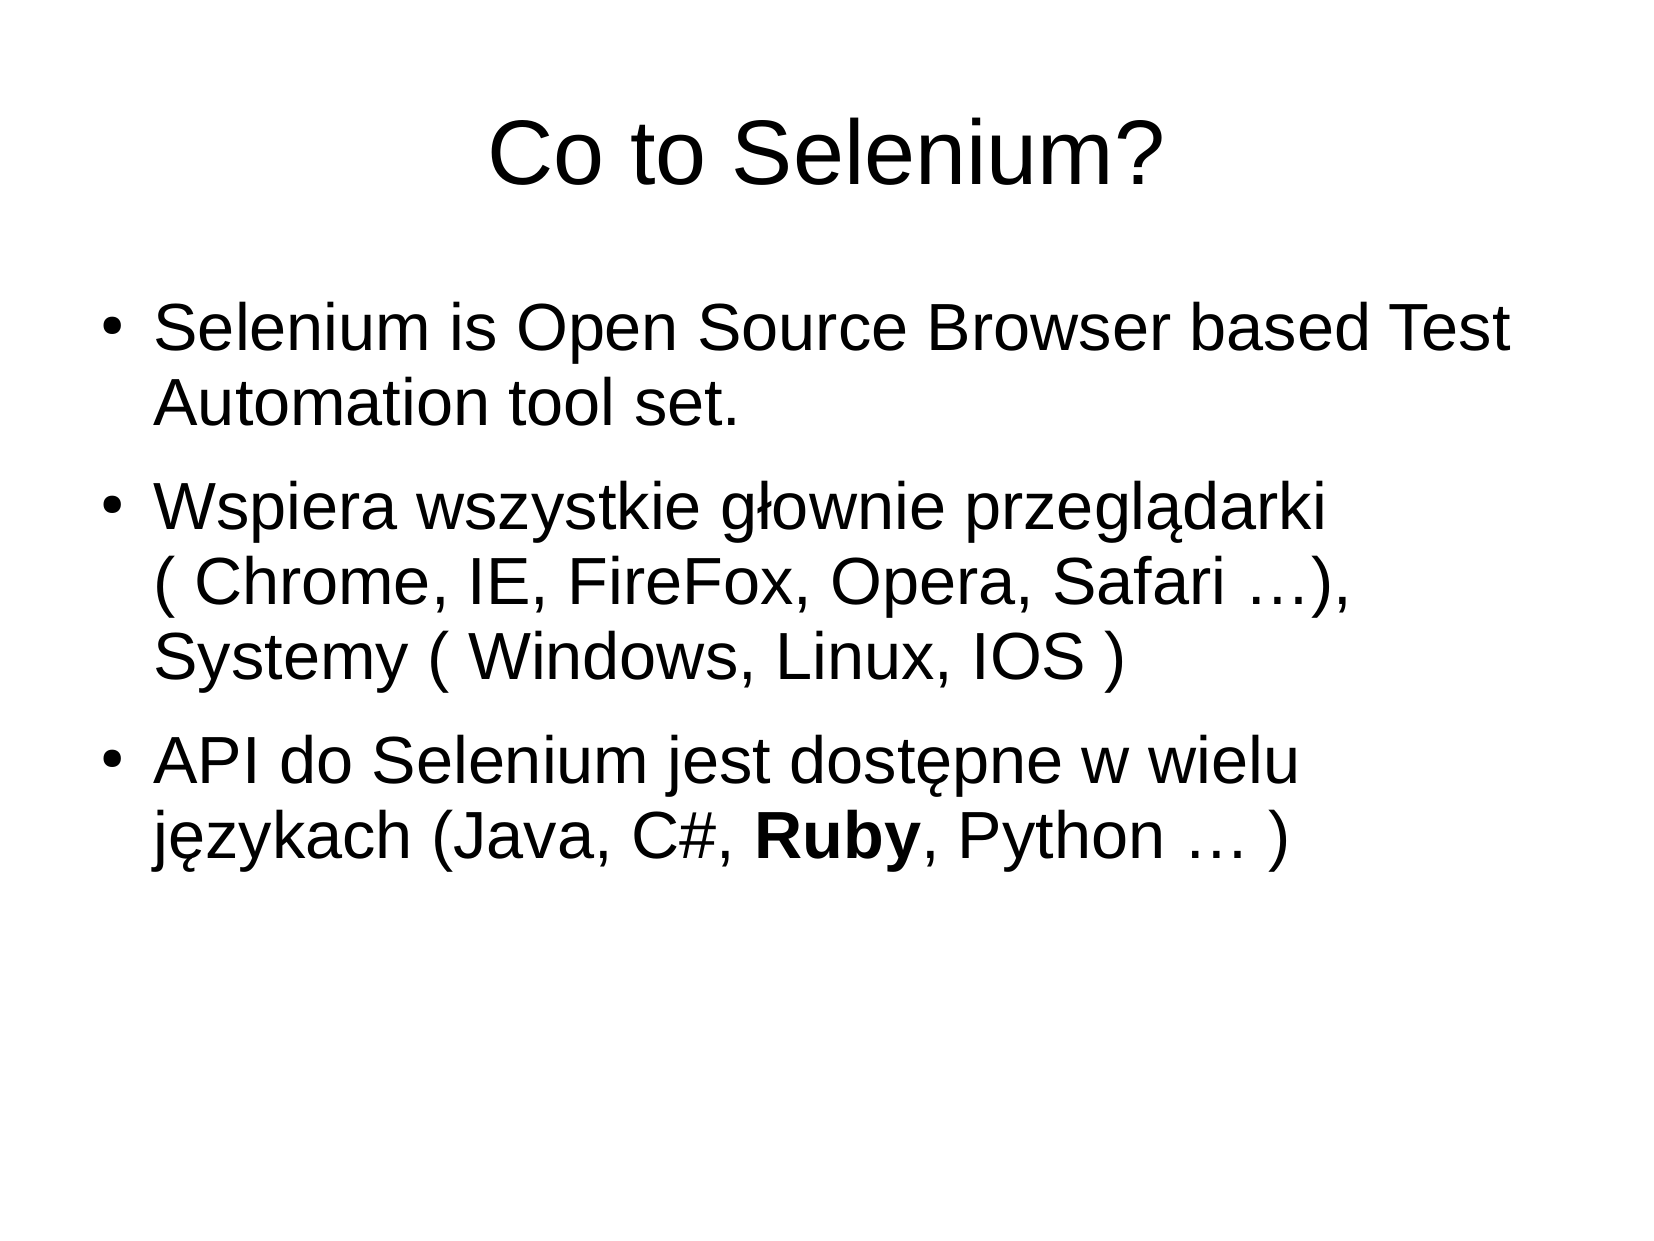

# Co to Selenium?
Selenium is Open Source Browser based Test Automation tool set.
Wspiera wszystkie głownie przeglądarki ( Chrome, IE, FireFox, Opera, Safari …), Systemy ( Windows, Linux, IOS )
API do Selenium jest dostępne w wielu językach (Java, C#, Ruby, Python … )